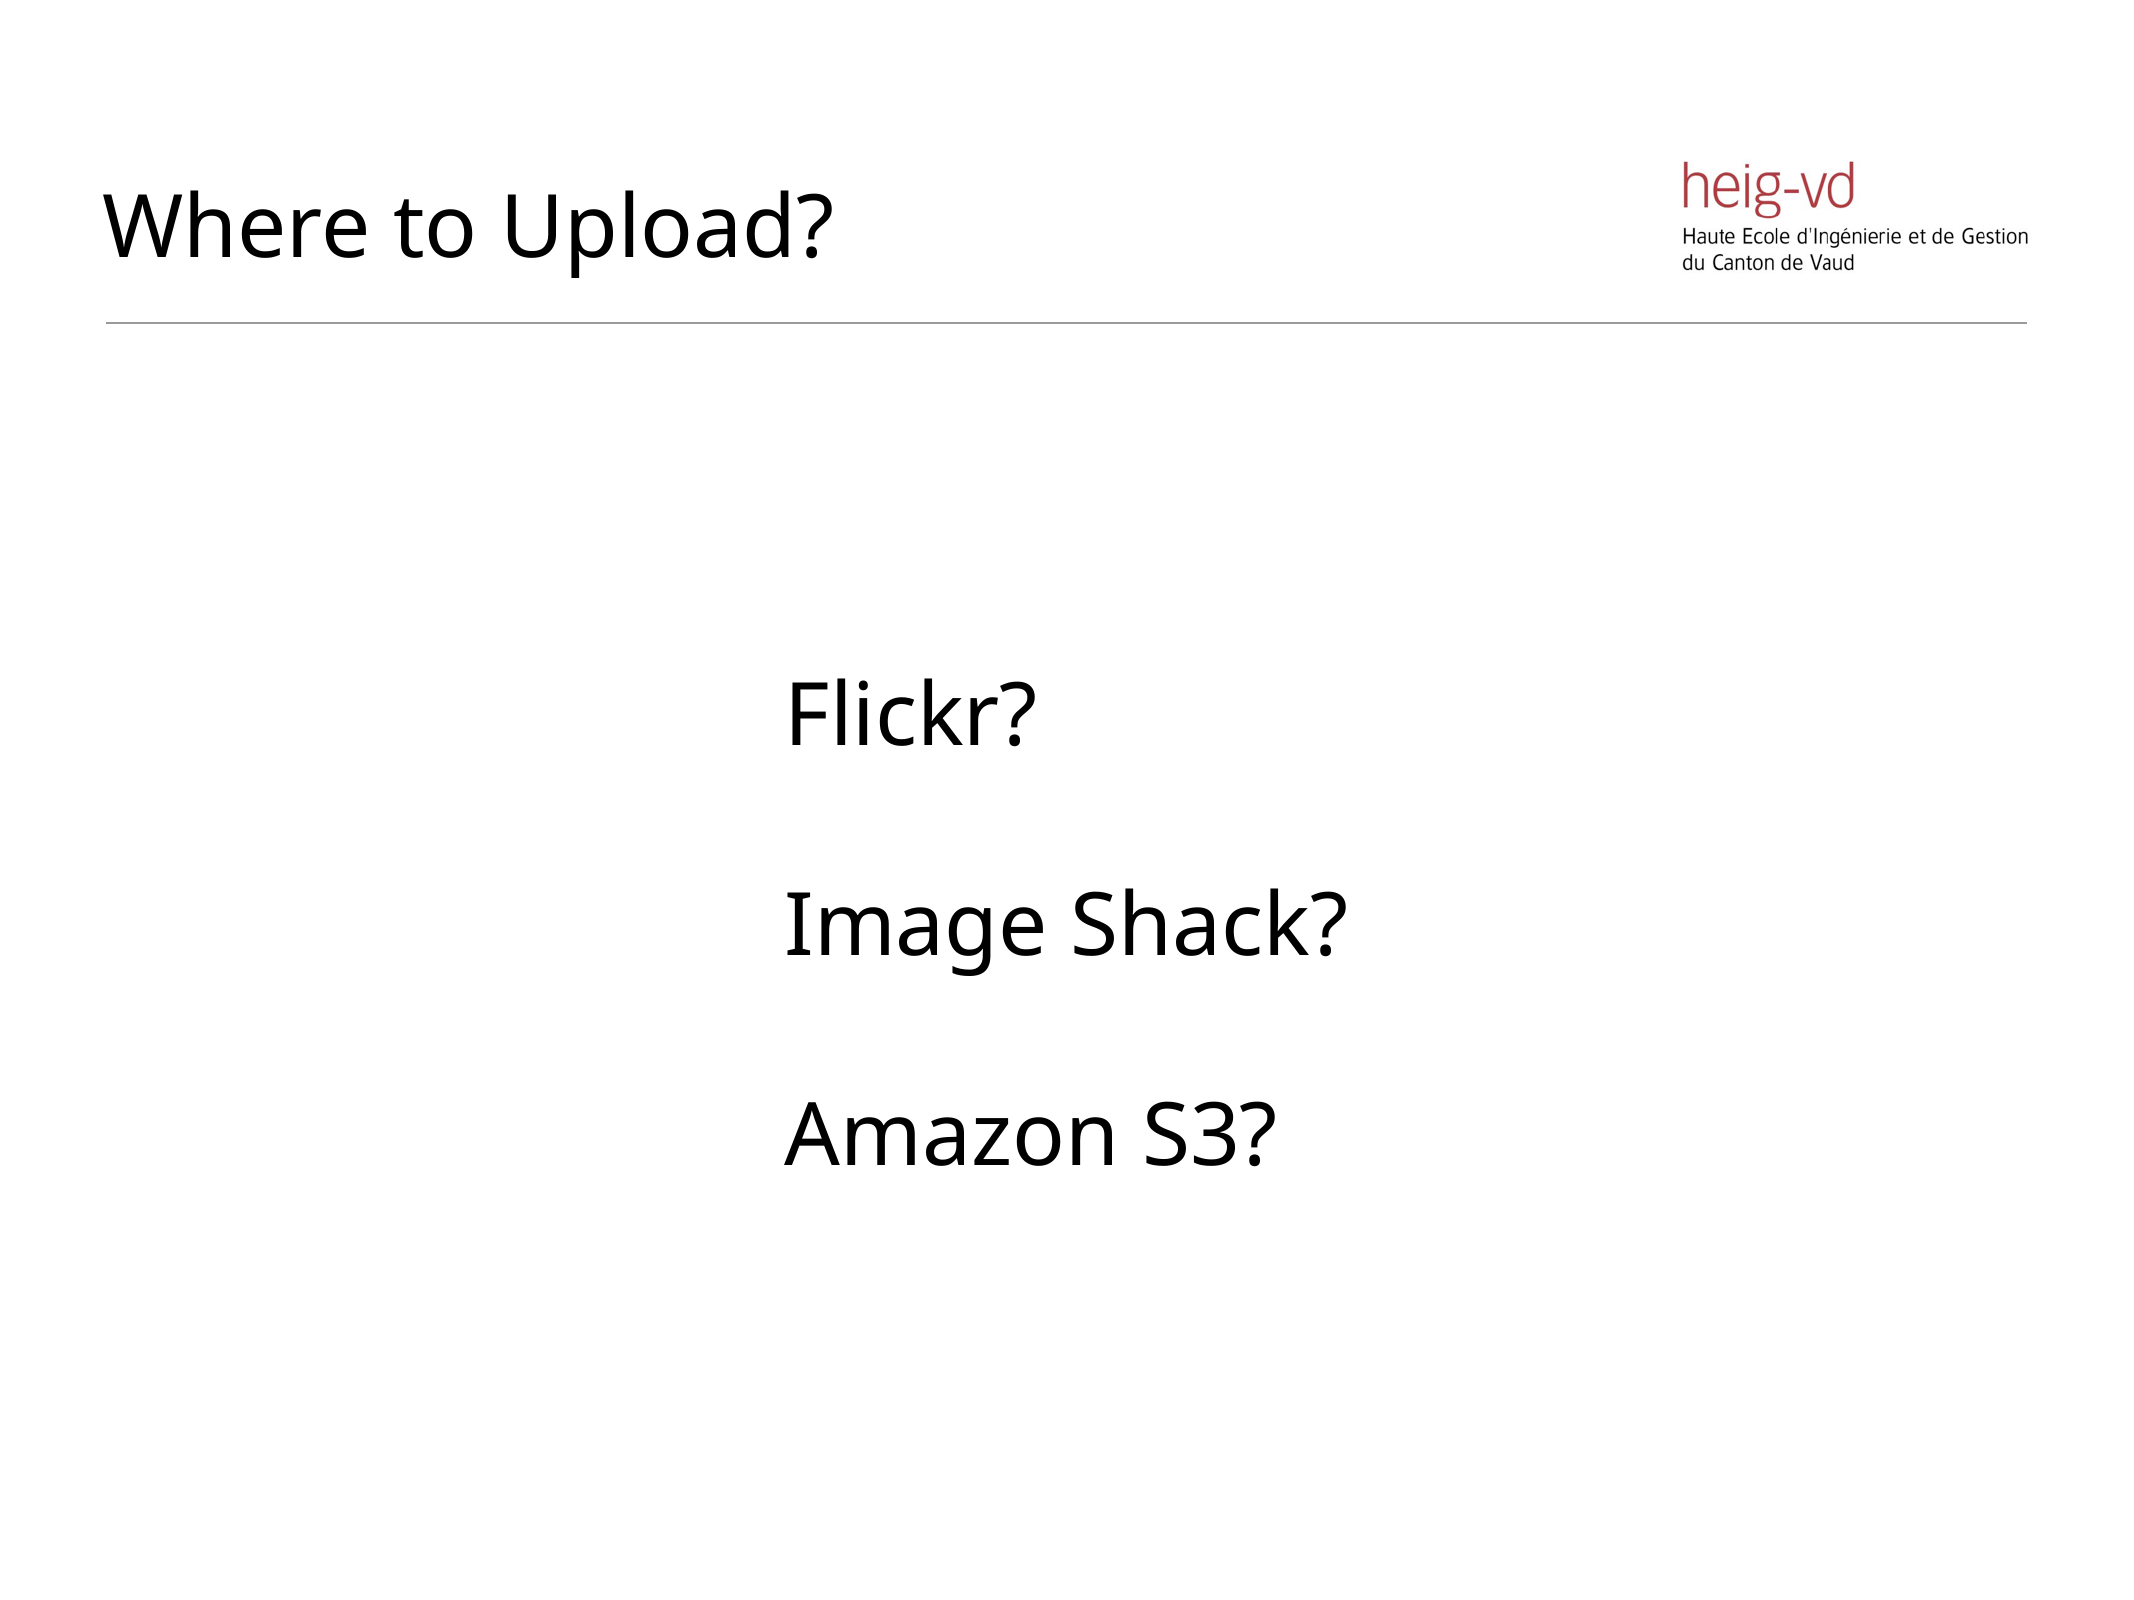

# Where to Upload?
Flickr?
Image Shack?
Amazon S3?